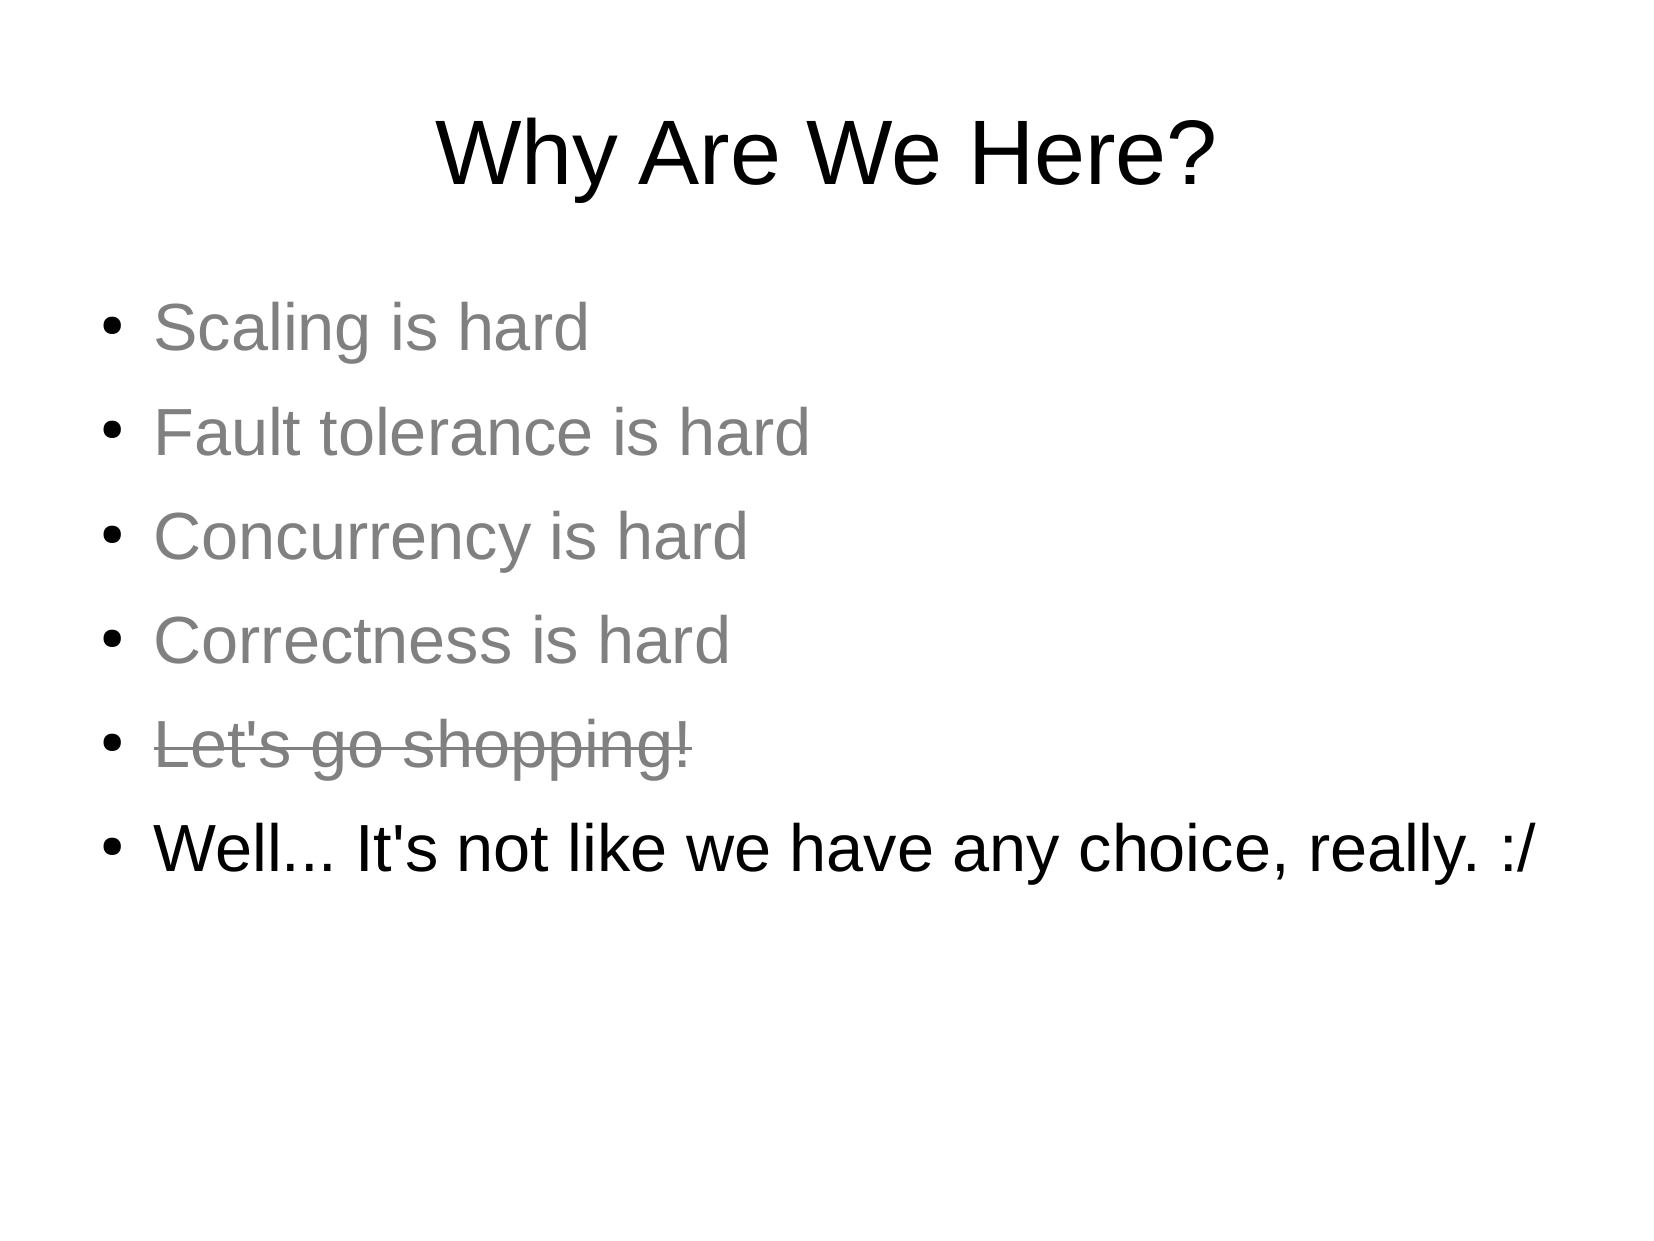

# Why Are We Here?
Scaling is hard
Fault tolerance is hard
Concurrency is hard
Correctness is hard
Let's go shopping!
Well... It's not like we have any choice, really. :/